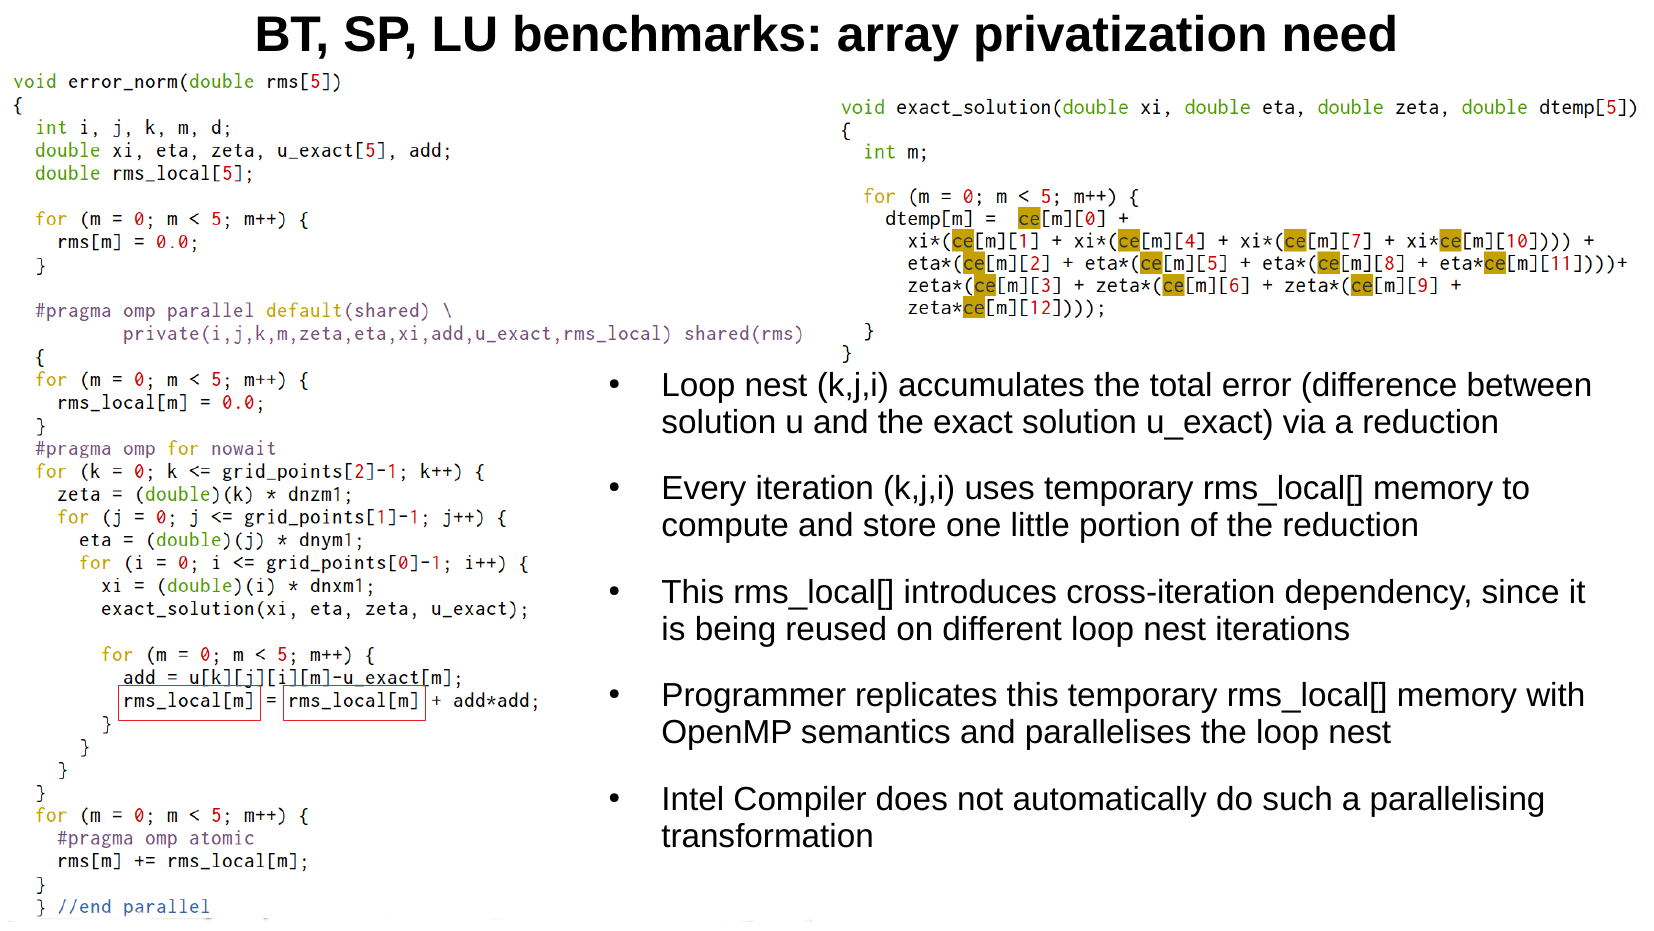

# BT, SP, LU benchmarks: array privatization need
Loop nest (k,j,i) accumulates the total error (difference between solution u and the exact solution u_exact) via a reduction
Every iteration (k,j,i) uses temporary rms_local[] memory to compute and store one little portion of the reduction
This rms_local[] introduces cross-iteration dependency, since it is being reused on different loop nest iterations
Programmer replicates this temporary rms_local[] memory with OpenMP semantics and parallelises the loop nest
Intel Compiler does not automatically do such a parallelising transformation